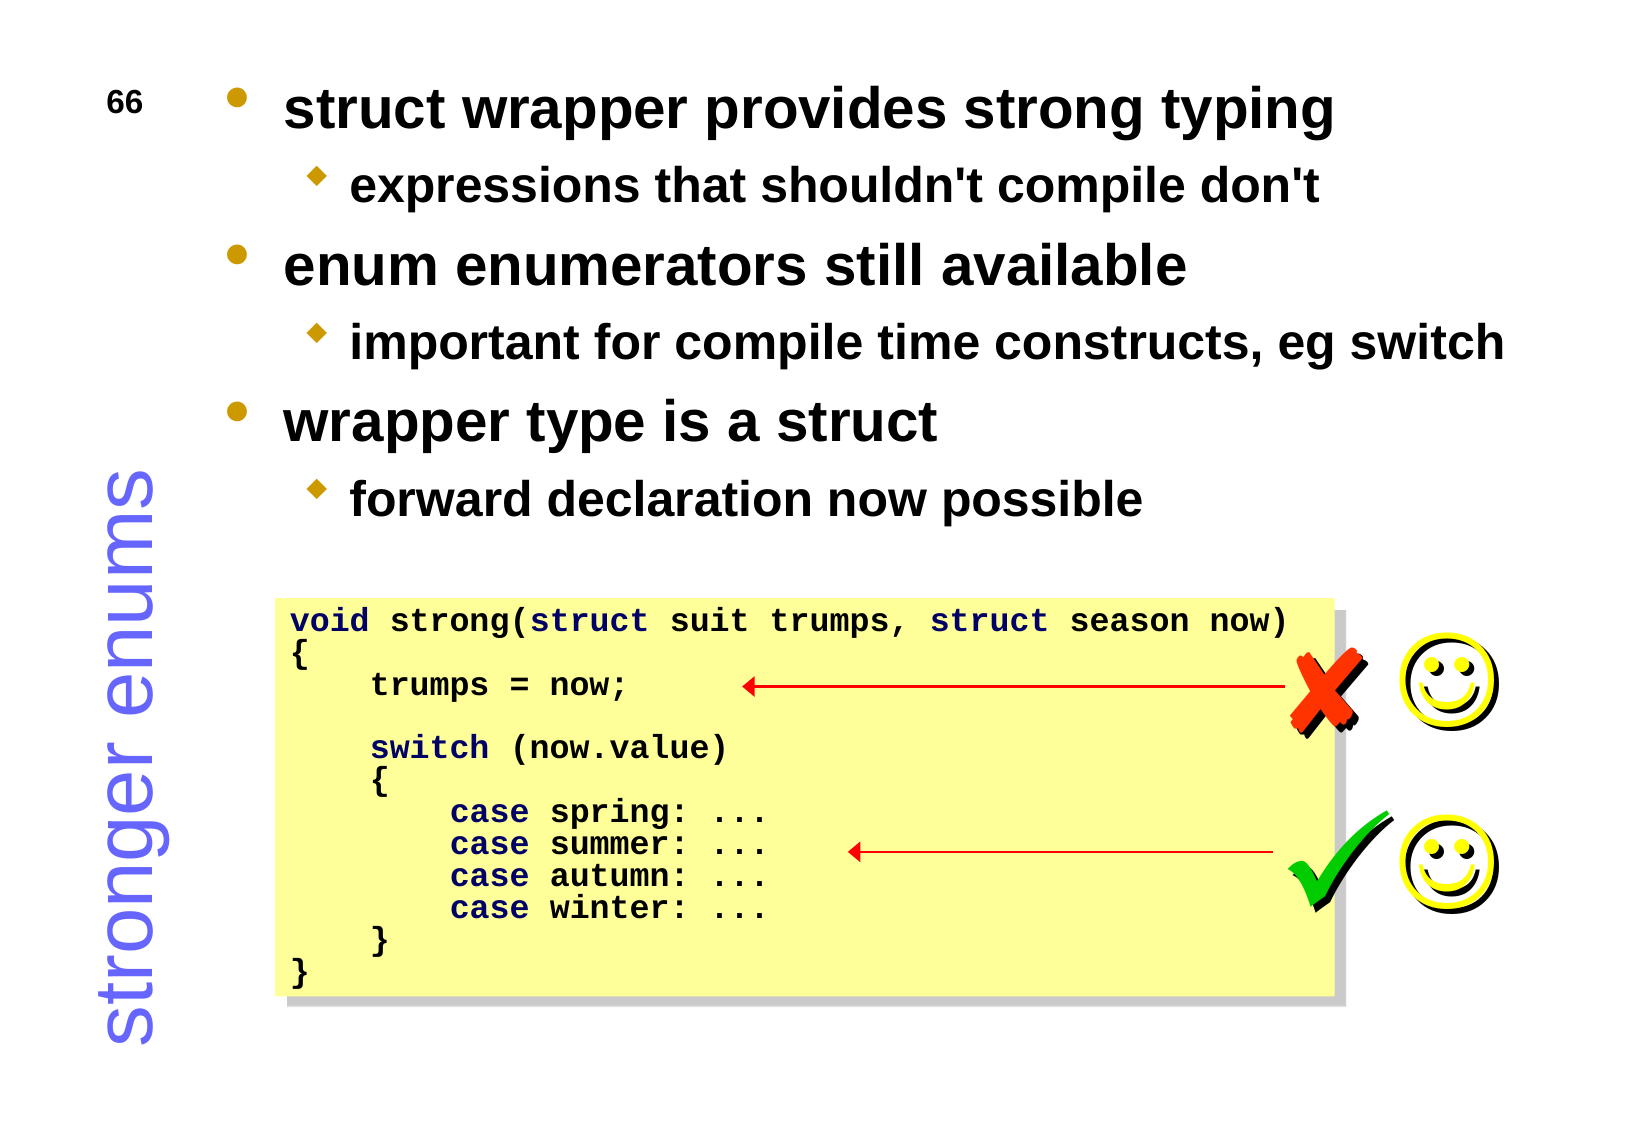

66
struct wrapper provides strong typing
expressions that shouldn't compile don't
enum enumerators still available
important for compile time constructs, eg switch
wrapper type is a struct
forward declaration now possible
# stronger enums


void strong(struct suit trumps, struct season now)
{
 trumps = now;
 switch (now.value)
 {
 case spring: ...
 case summer: ...
 case autumn: ...
 case winter: ...
 }
}

